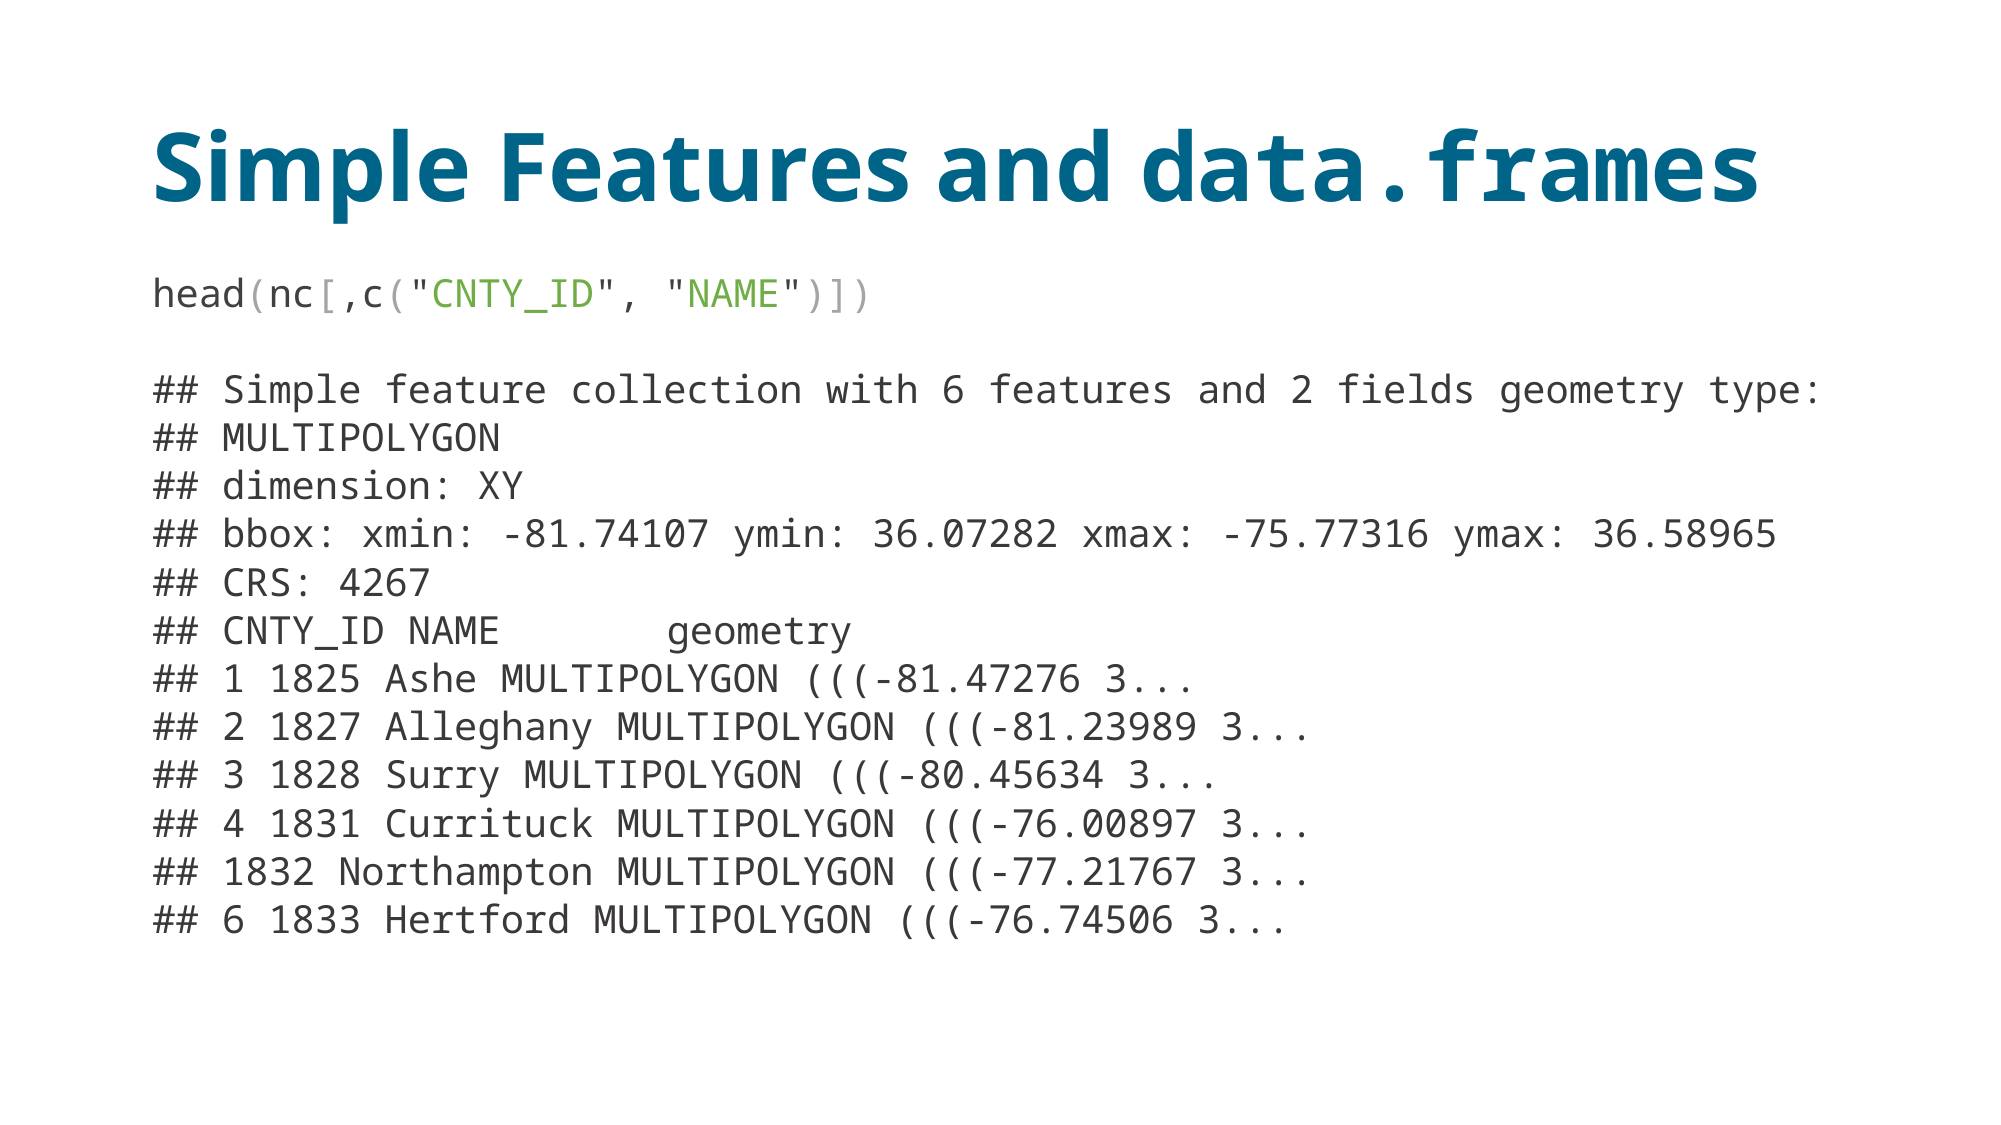

# Simple Features and data.frames
head(nc[,c("CNTY_ID", "NAME")])
## Simple feature collection with 6 features and 2 fields geometry type:
## MULTIPOLYGON
## dimension: XY
## bbox: xmin: -81.74107 ymin: 36.07282 xmax: -75.77316 ymax: 36.58965
## CRS: 4267
## CNTY_ID NAME 		 	geometry
## 1 1825 Ashe MULTIPOLYGON (((-81.47276 3...
## 2 1827 Alleghany MULTIPOLYGON (((-81.23989 3...
## 3 1828 Surry MULTIPOLYGON (((-80.45634 3...
## 4 1831 Currituck MULTIPOLYGON (((-76.00897 3...
## 1832 Northampton MULTIPOLYGON (((-77.21767 3...
## 6 1833 Hertford MULTIPOLYGON (((-76.74506 3...